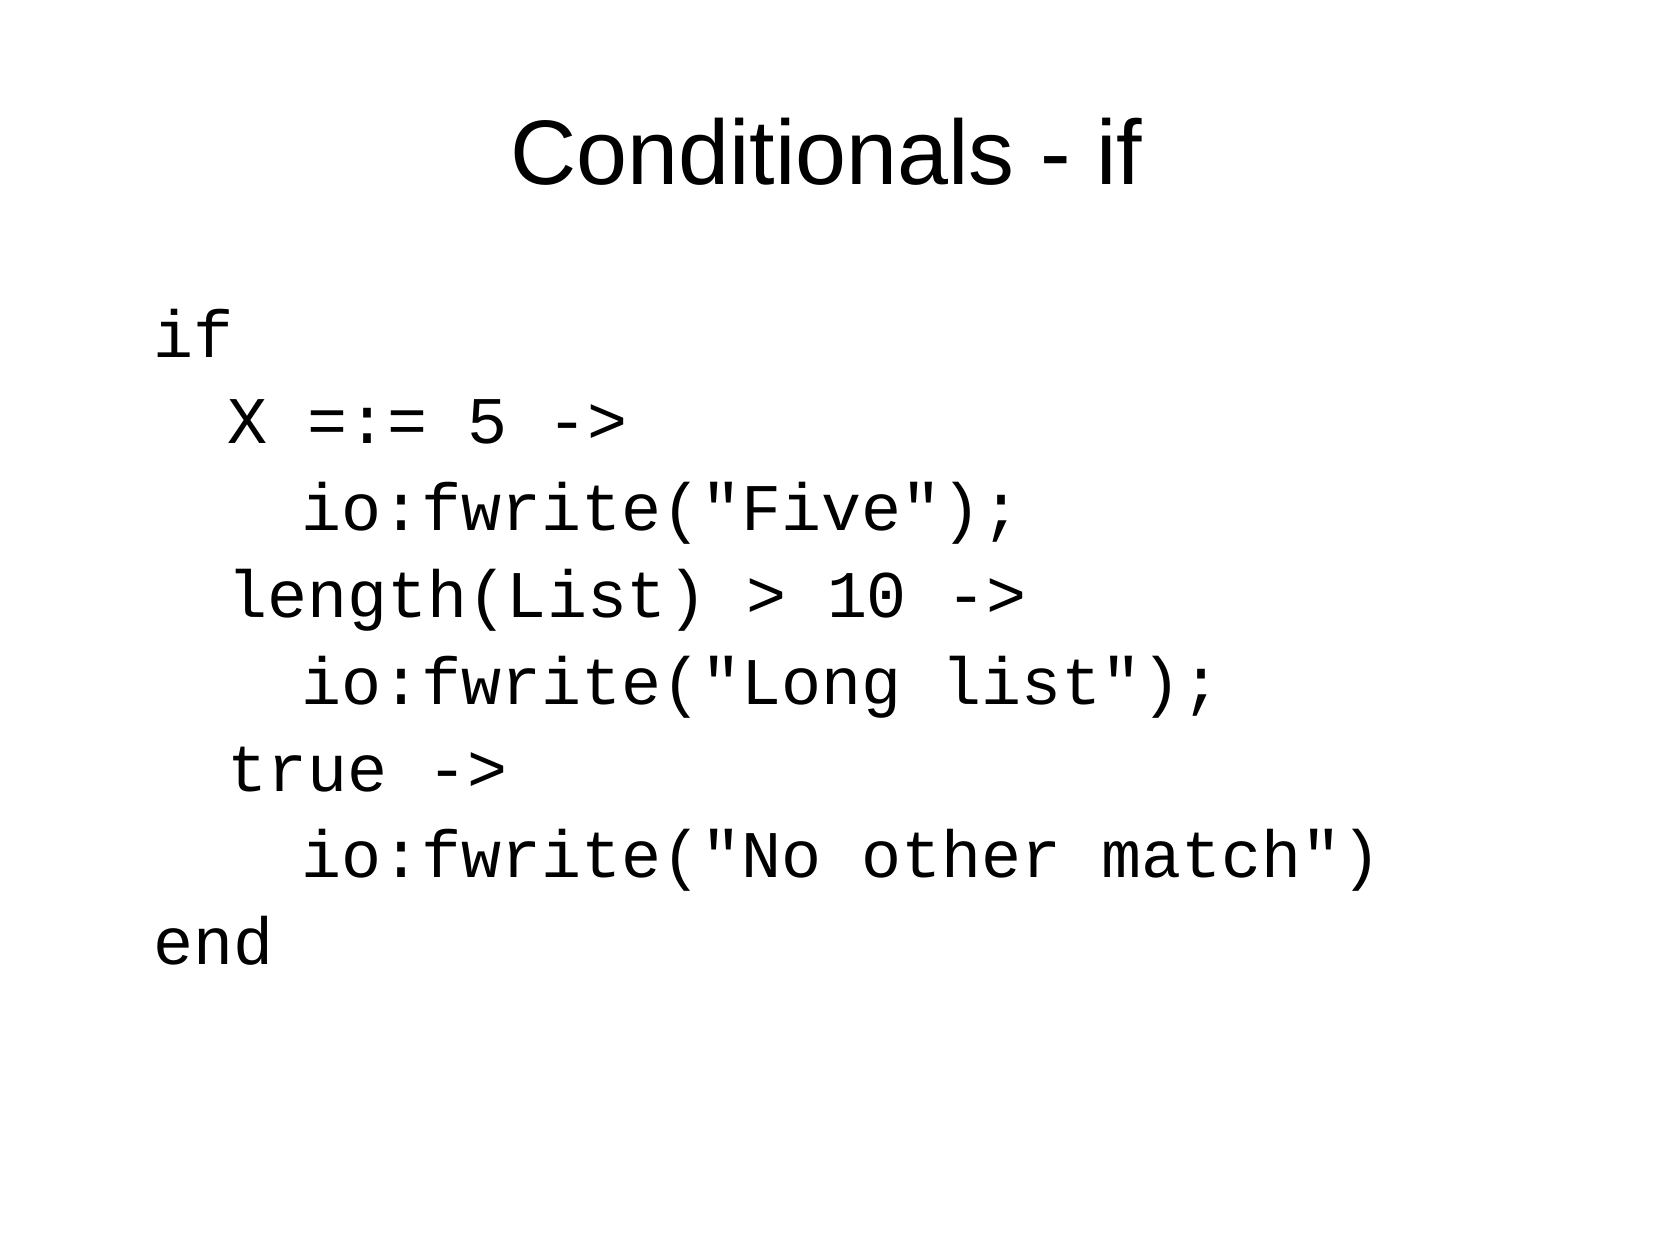

# Conditionals - if
if
	X =:= 5 ->
		io:fwrite("Five");
	length(List) > 10 ->
		io:fwrite("Long list");
	true ->
		io:fwrite("No other match")
end